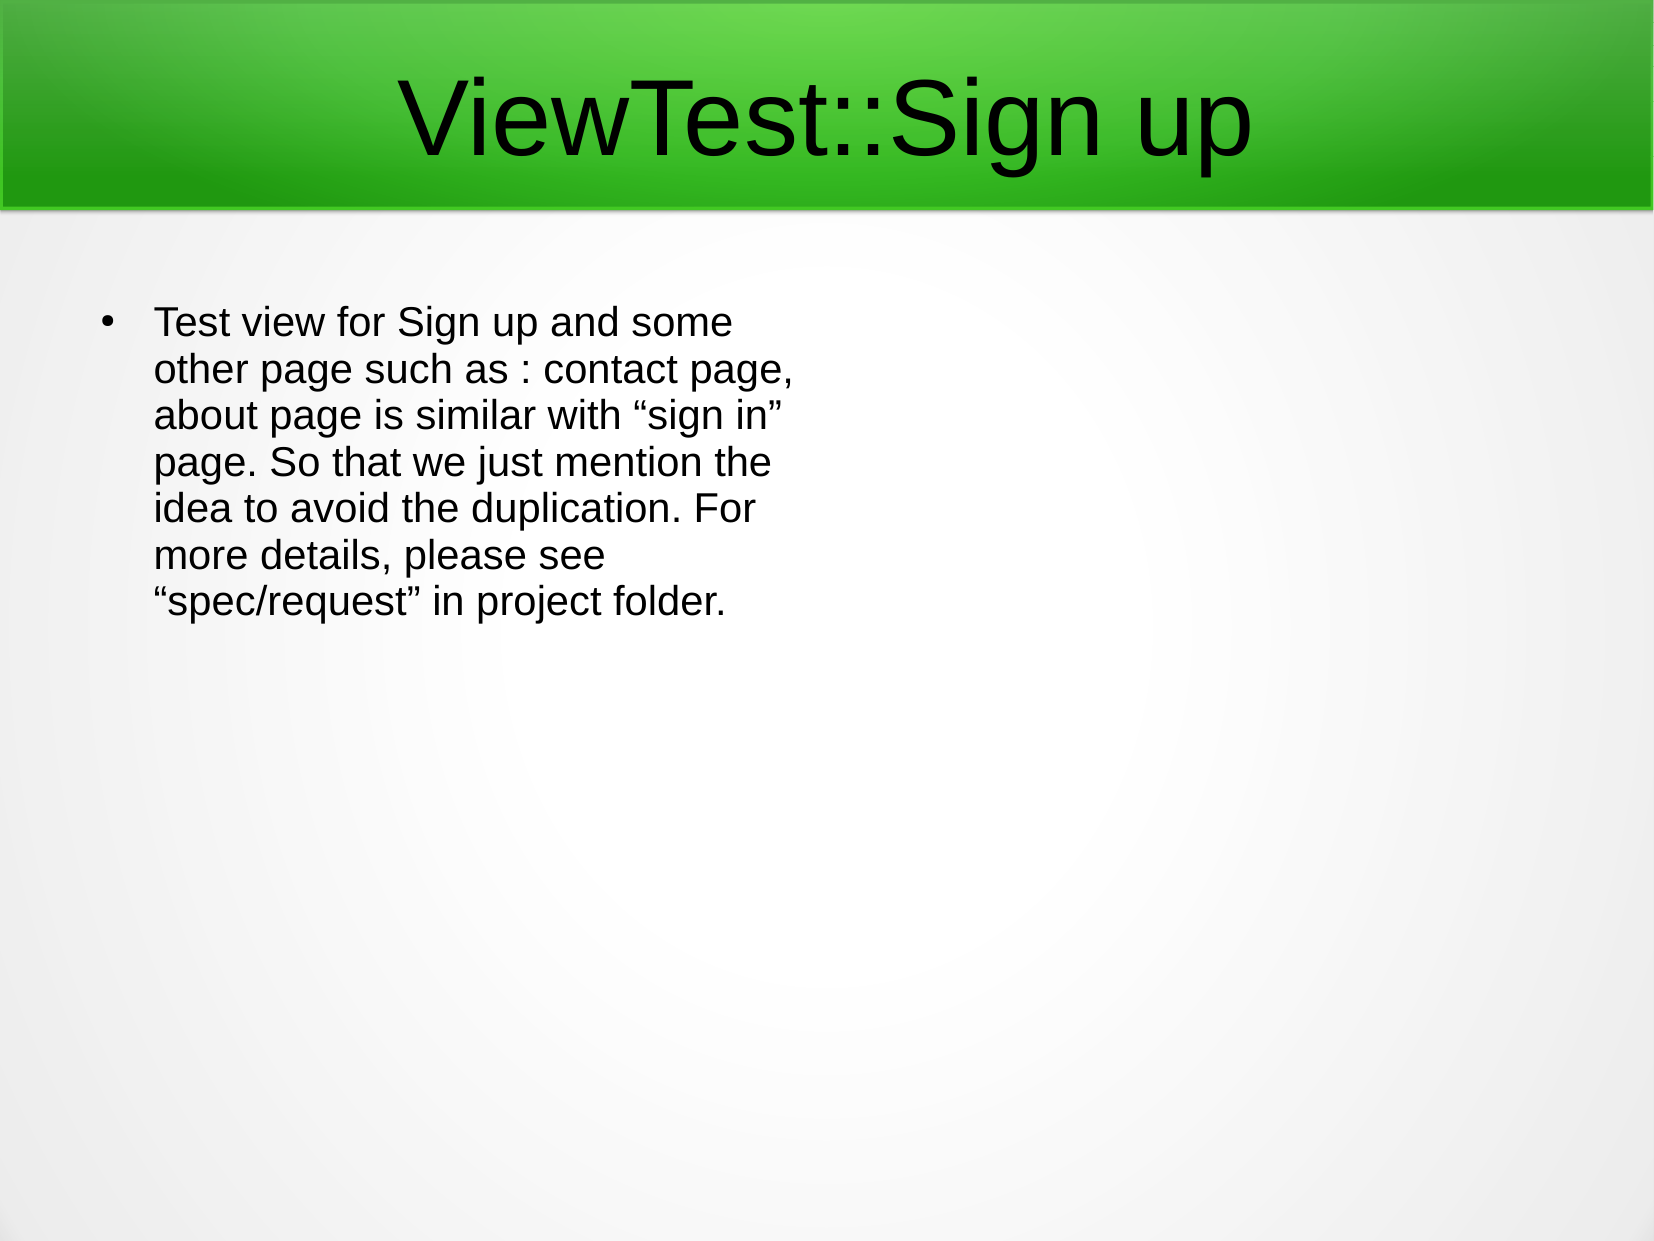

# ViewTest::Sign up
Test view for Sign up and some other page such as : contact page, about page is similar with “sign in” page. So that we just mention the idea to avoid the duplication. For more details, please see “spec/request” in project folder.